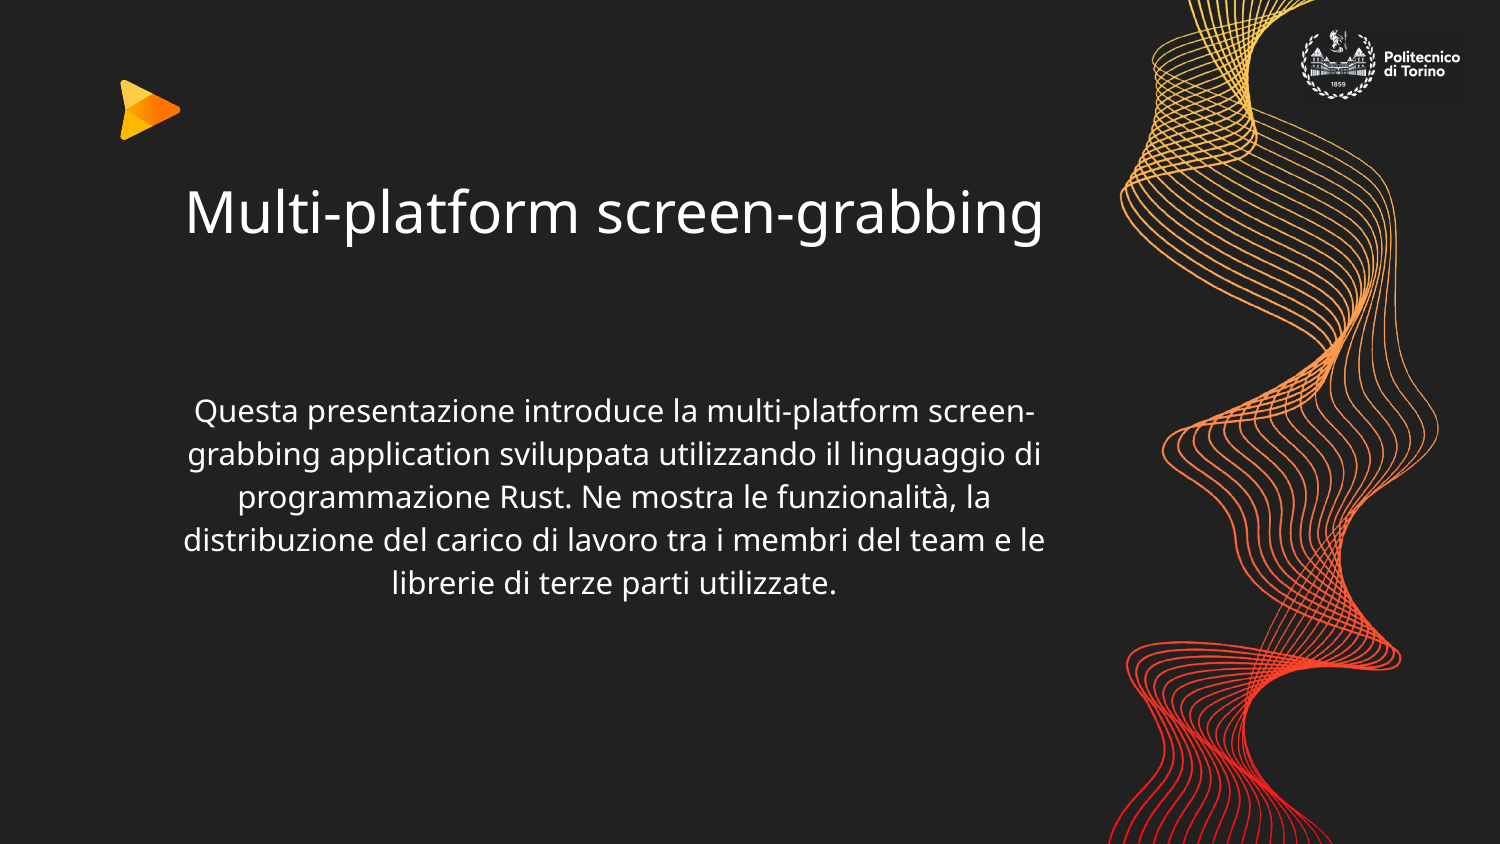

# Multi-platform screen-grabbing
Questa presentazione introduce la multi-platform screen-grabbing application sviluppata utilizzando il linguaggio di programmazione Rust. Ne mostra le funzionalità, la distribuzione del carico di lavoro tra i membri del team e le librerie di terze parti utilizzate.